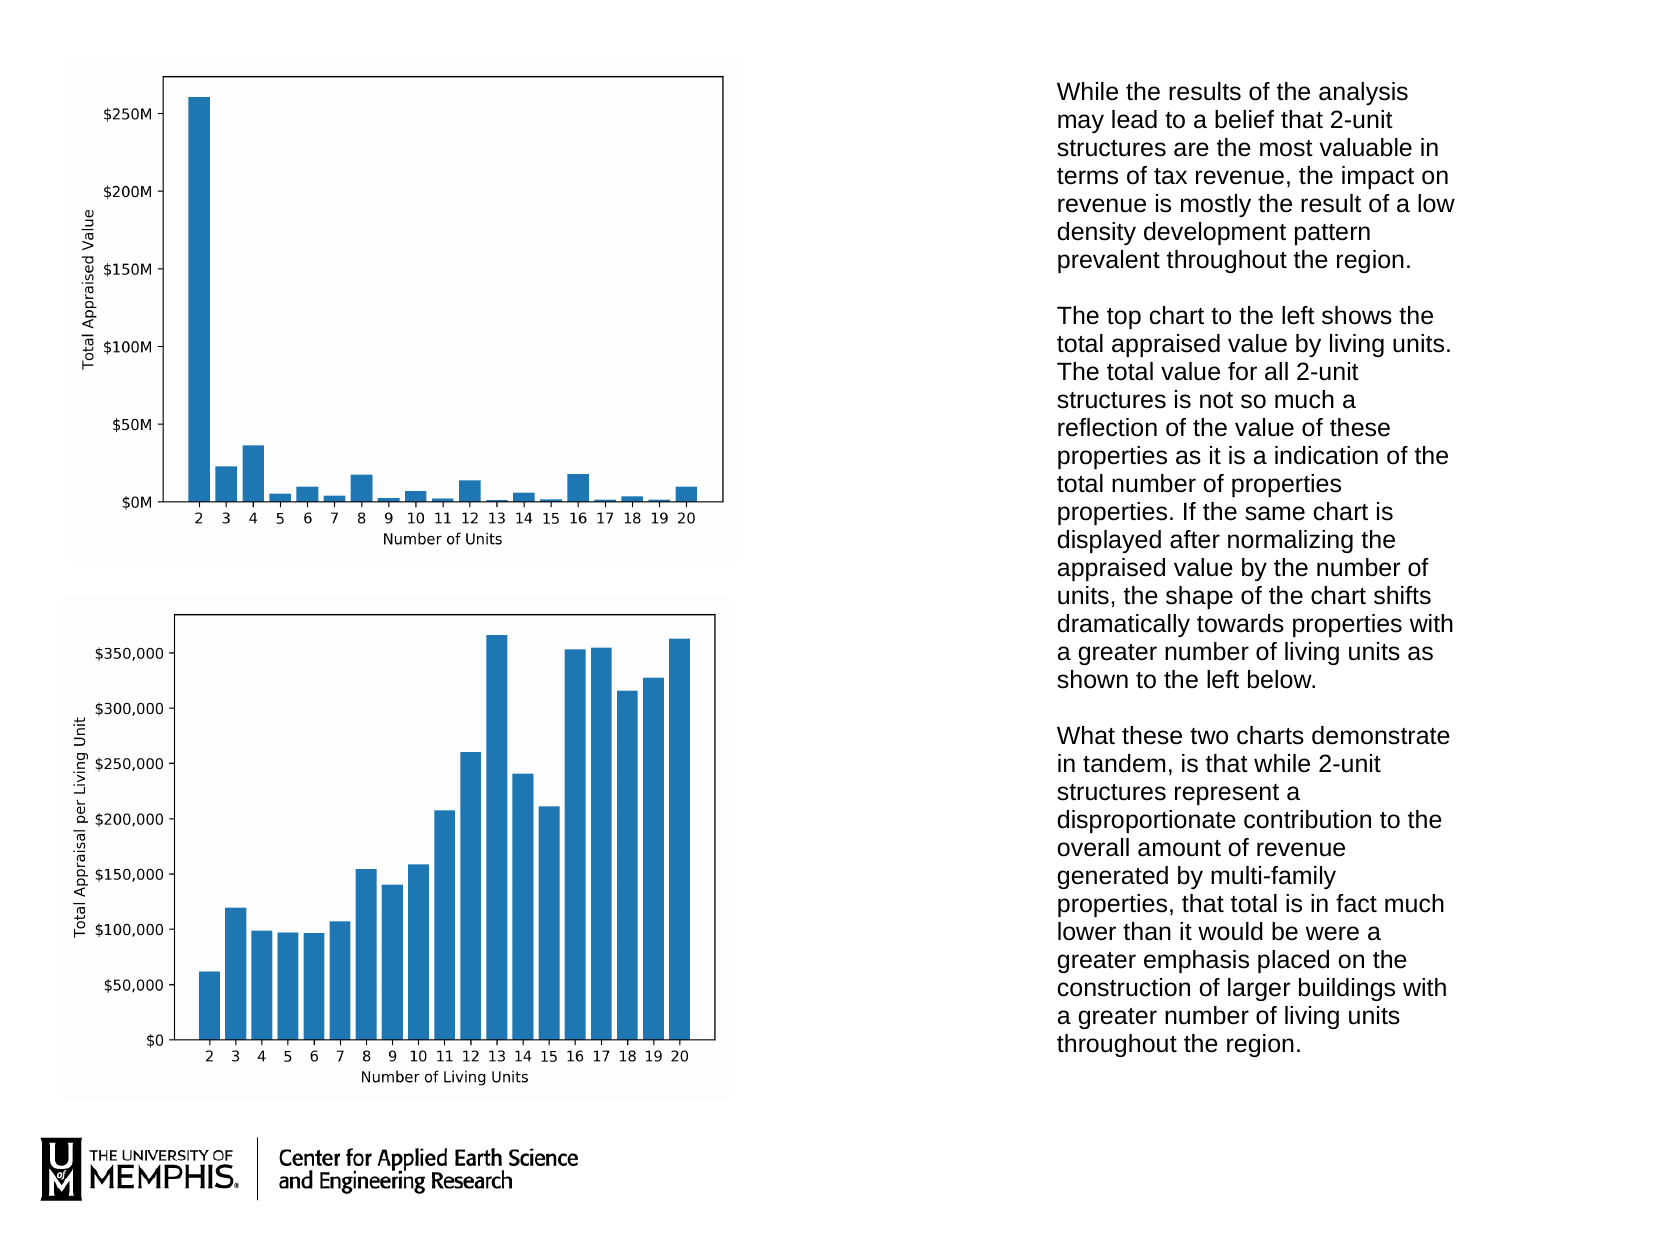

While the results of the analysis may lead to a belief that 2-unit structures are the most valuable in terms of tax revenue, the impact on revenue is mostly the result of a low density development pattern prevalent throughout the region.
The top chart to the left shows the total appraised value by living units. The total value for all 2-unit structures is not so much a reflection of the value of these properties as it is a indication of the total number of properties properties. If the same chart is displayed after normalizing the appraised value by the number of units, the shape of the chart shifts dramatically towards properties with a greater number of living units as shown to the left below.
What these two charts demonstrate in tandem, is that while 2-unit structures represent a disproportionate contribution to the overall amount of revenue generated by multi-family properties, that total is in fact much lower than it would be were a greater emphasis placed on the construction of larger buildings with a greater number of living units throughout the region.